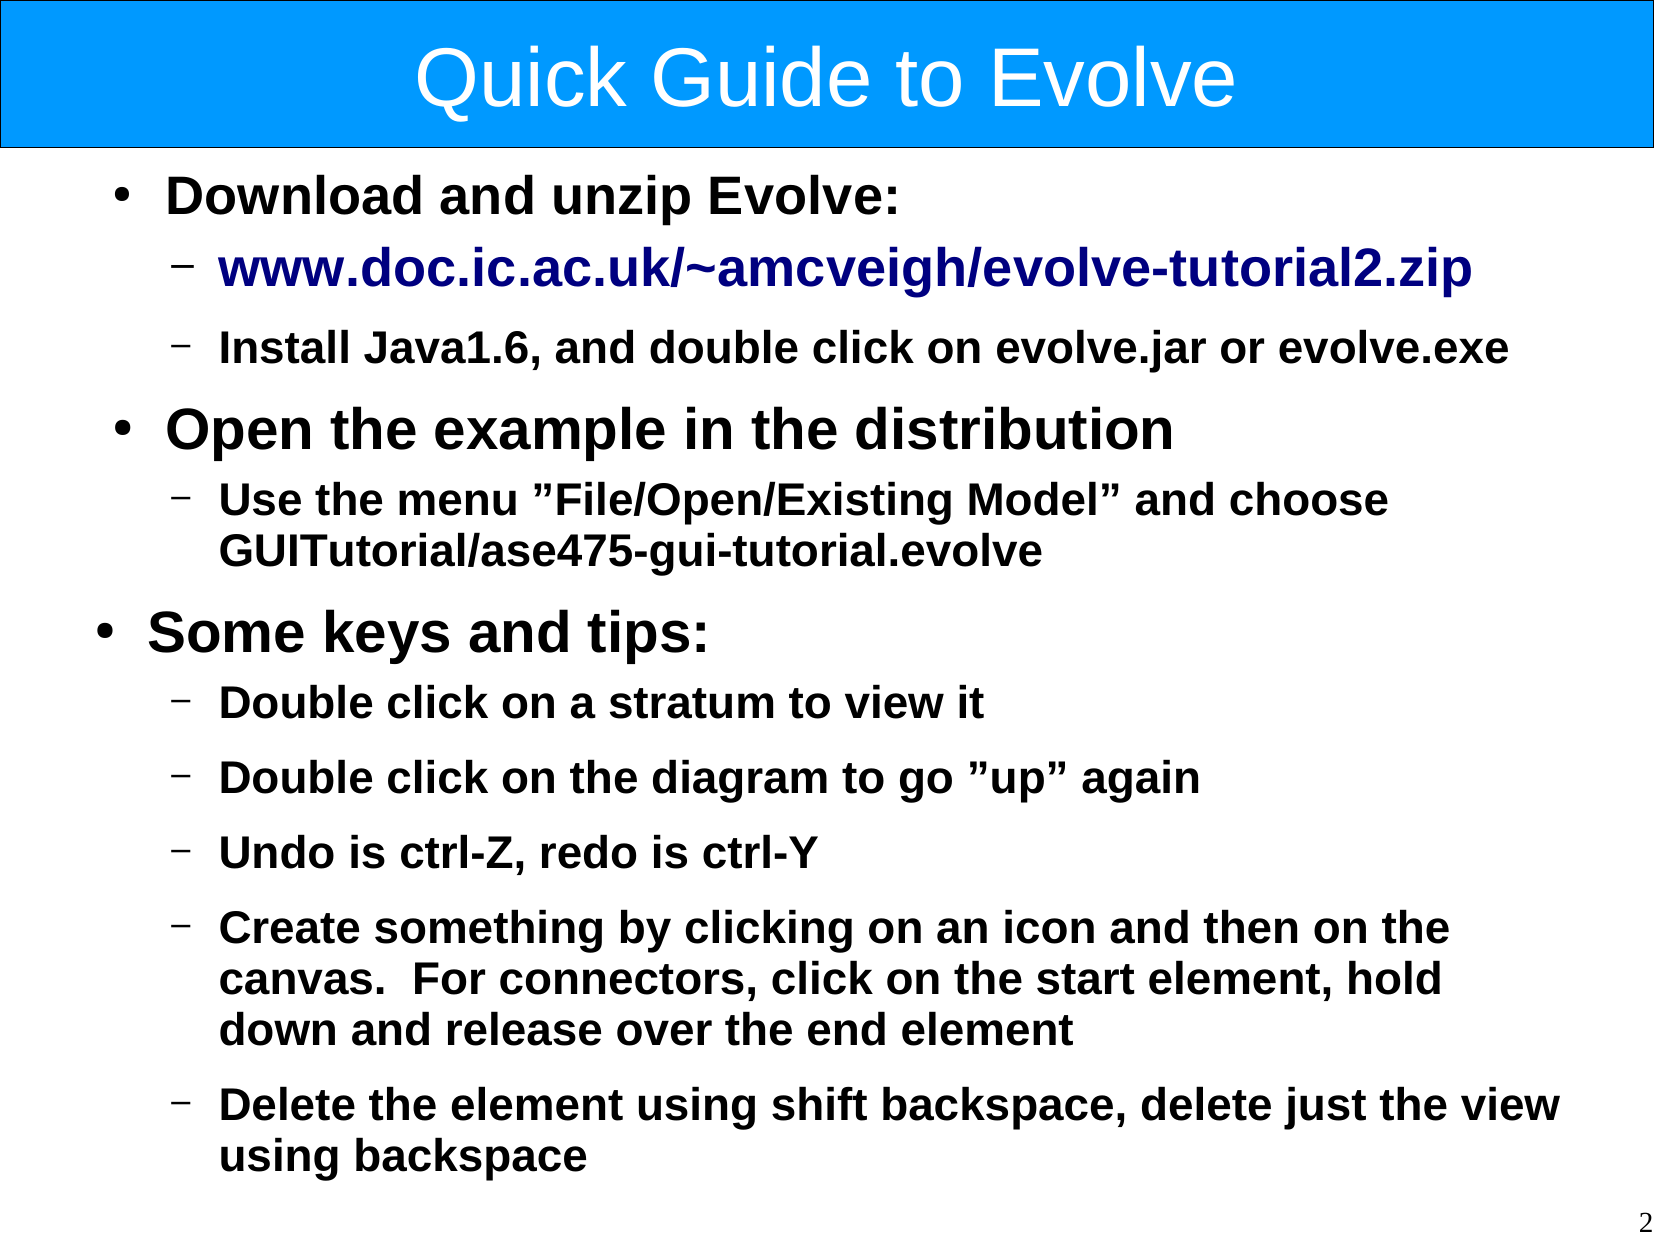

# Quick Guide to Evolve
Download and unzip Evolve:
www.doc.ic.ac.uk/~amcveigh/evolve-tutorial2.zip
Install Java1.6, and double click on evolve.jar or evolve.exe
Open the example in the distribution
Use the menu ”File/Open/Existing Model” and choose GUITutorial/ase475-gui-tutorial.evolve
Some keys and tips:
Double click on a stratum to view it
Double click on the diagram to go ”up” again
Undo is ctrl-Z, redo is ctrl-Y
Create something by clicking on an icon and then on the canvas. For connectors, click on the start element, hold down and release over the end element
Delete the element using shift backspace, delete just the view using backspace
2